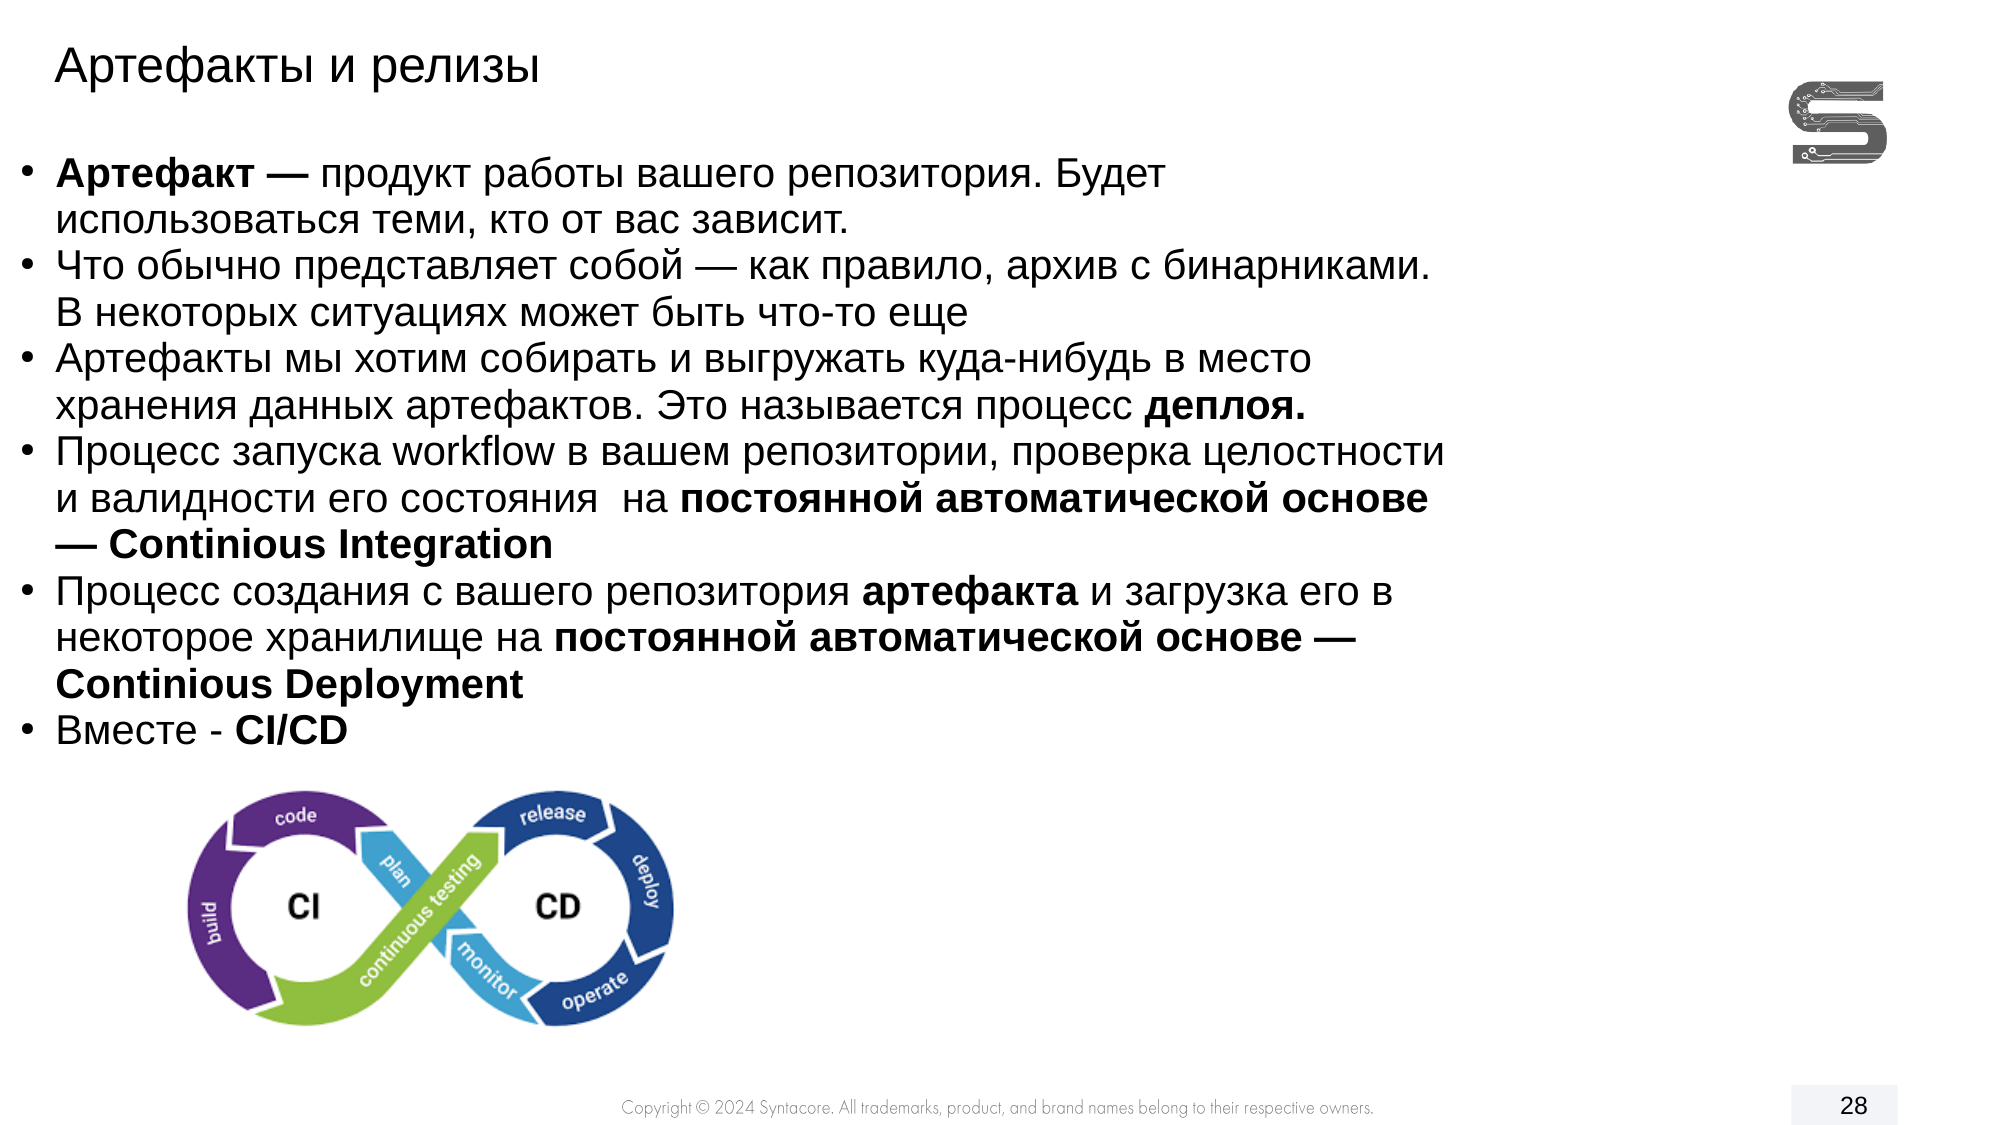

Артефакты и релизы
Артефакт — продукт работы вашего репозитория. Будет использоваться теми, кто от вас зависит.
Что обычно представляет собой — как правило, архив с бинарниками. В некоторых ситуациях может быть что-то еще
Артефакты мы хотим собирать и выгружать куда-нибудь в место хранения данных артефактов. Это называется процесс деплоя.
Процесс запуска workflow в вашем репозитории, проверка целостности и валидности его состояния на постоянной автоматической основе — Continious Integration
Процесс создания с вашего репозитория артефакта и загрузка его в некоторое хранилище на постоянной автоматической основе — Continious Deployment
Вместе - CI/CD